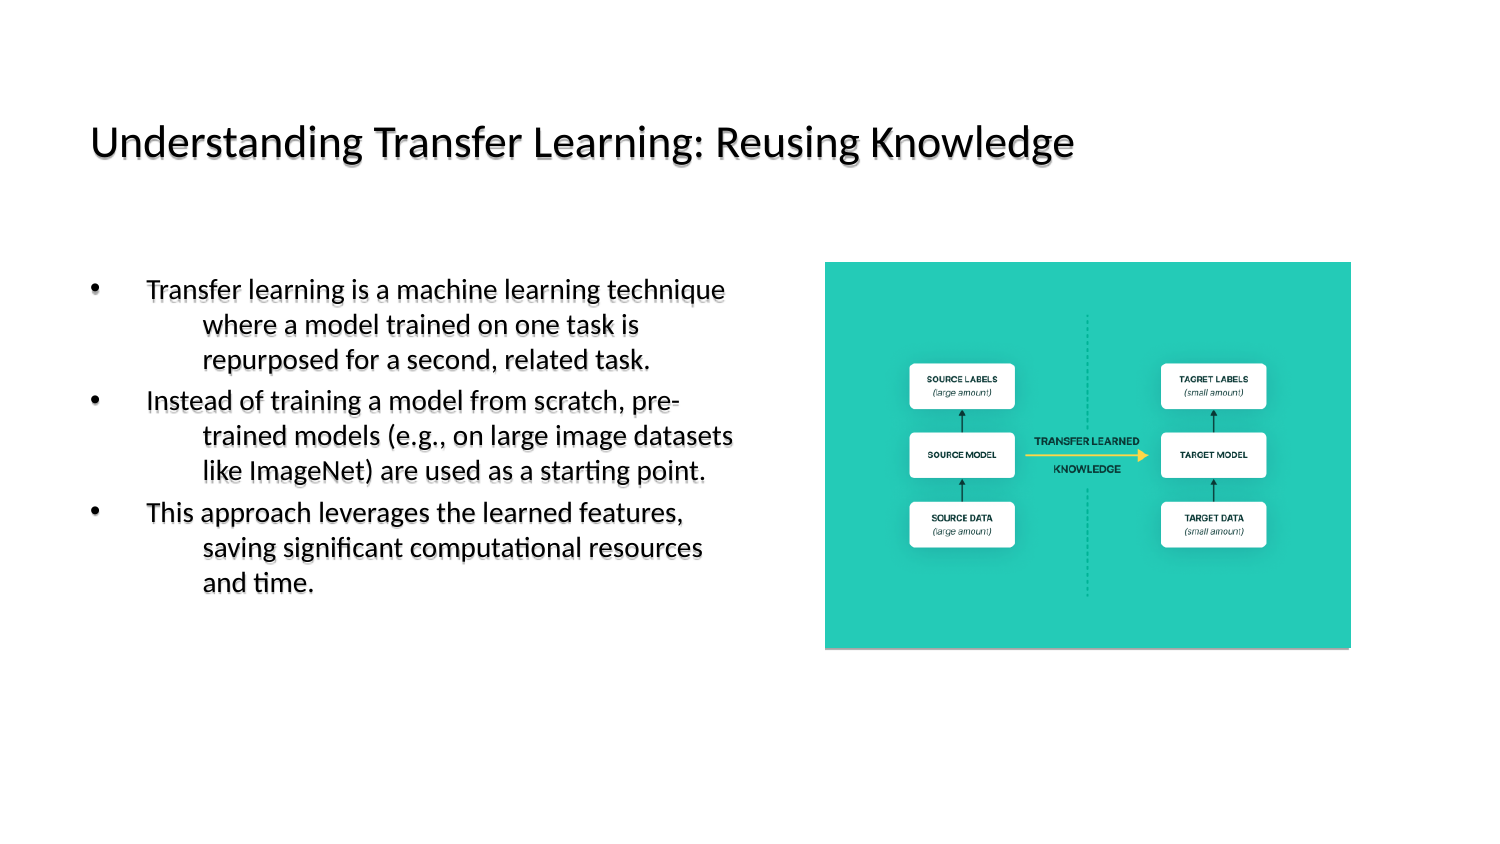

# Understanding Transfer Learning: Reusing Knowledge
Transfer learning is a machine learning technique where a model trained on one task is repurposed for a second, related task.
Instead of training a model from scratch, pre-trained models (e.g., on large image datasets like ImageNet) are used as a starting point.
This approach leverages the learned features, saving significant computational resources and time.